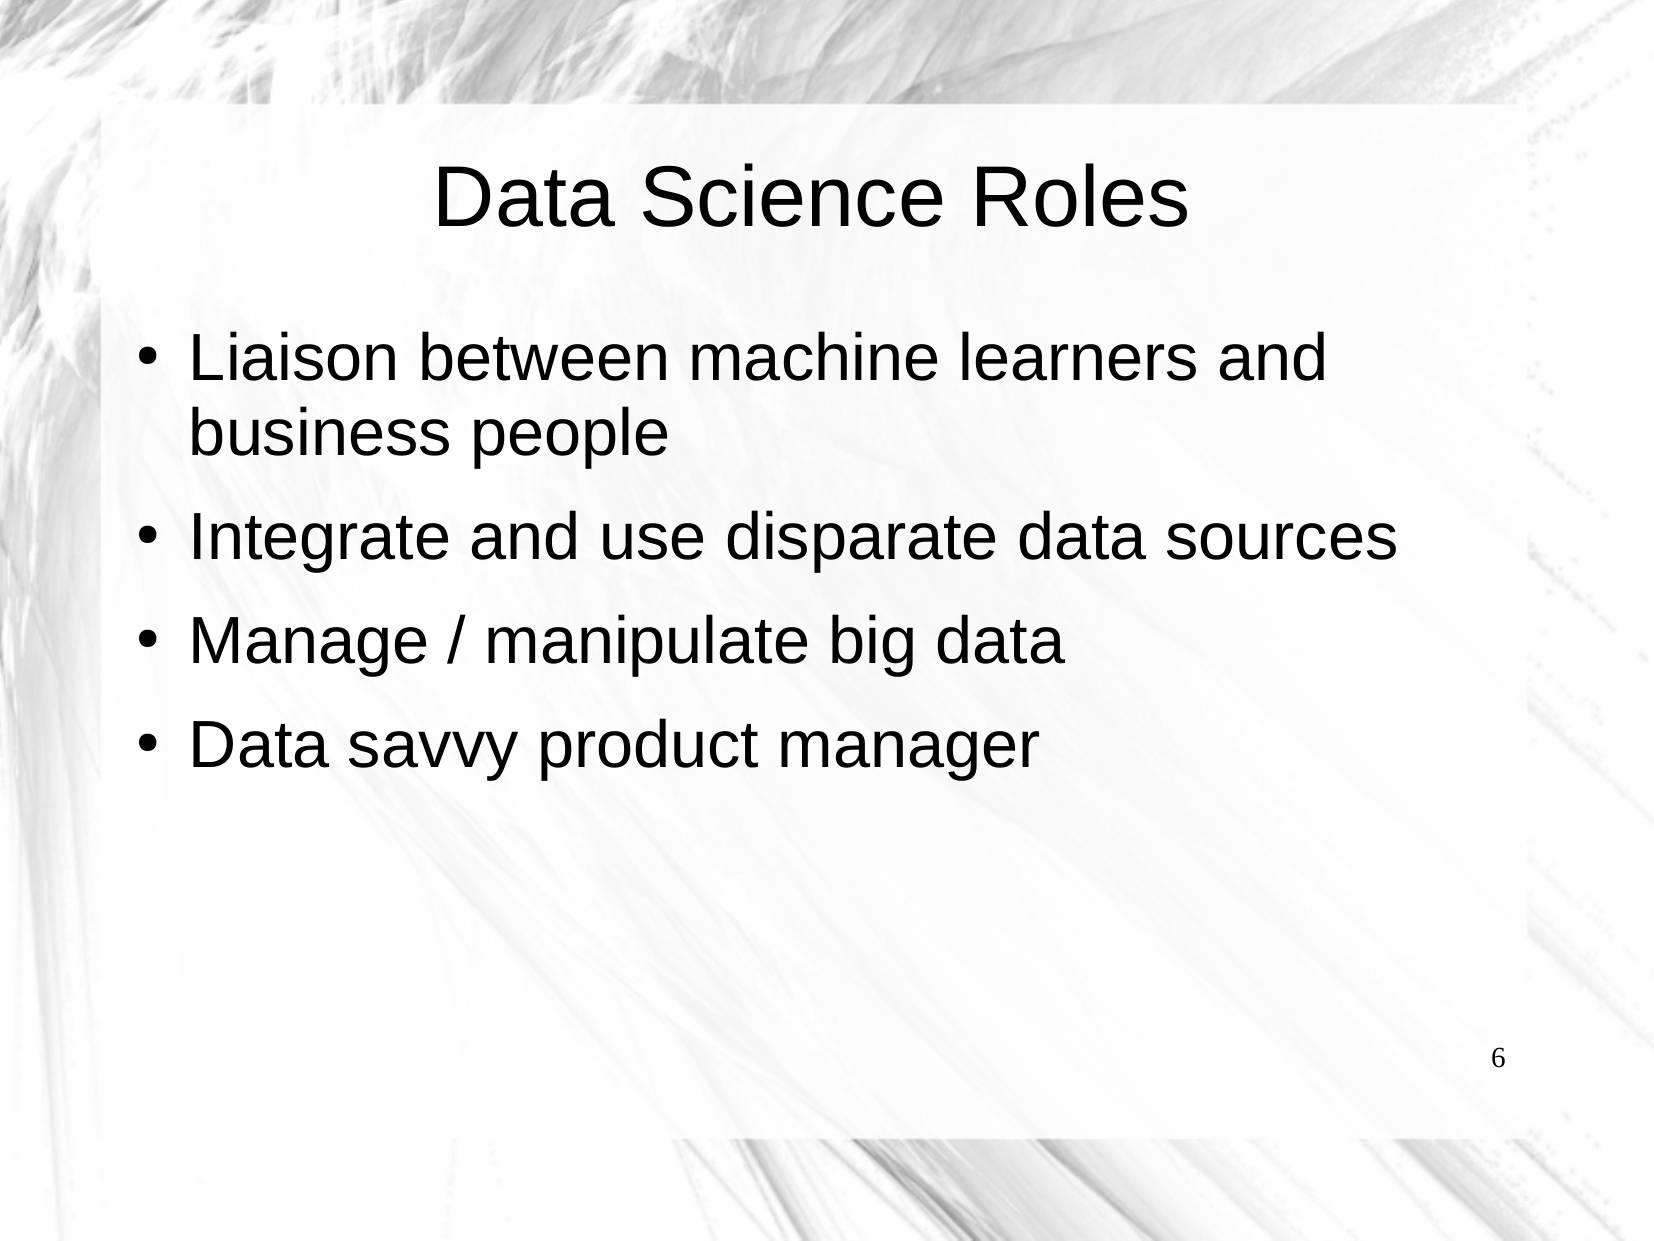

# Data Science Roles
Liaison between machine learners and business people
Integrate and use disparate data sources
Manage / manipulate big data
Data savvy product manager
6